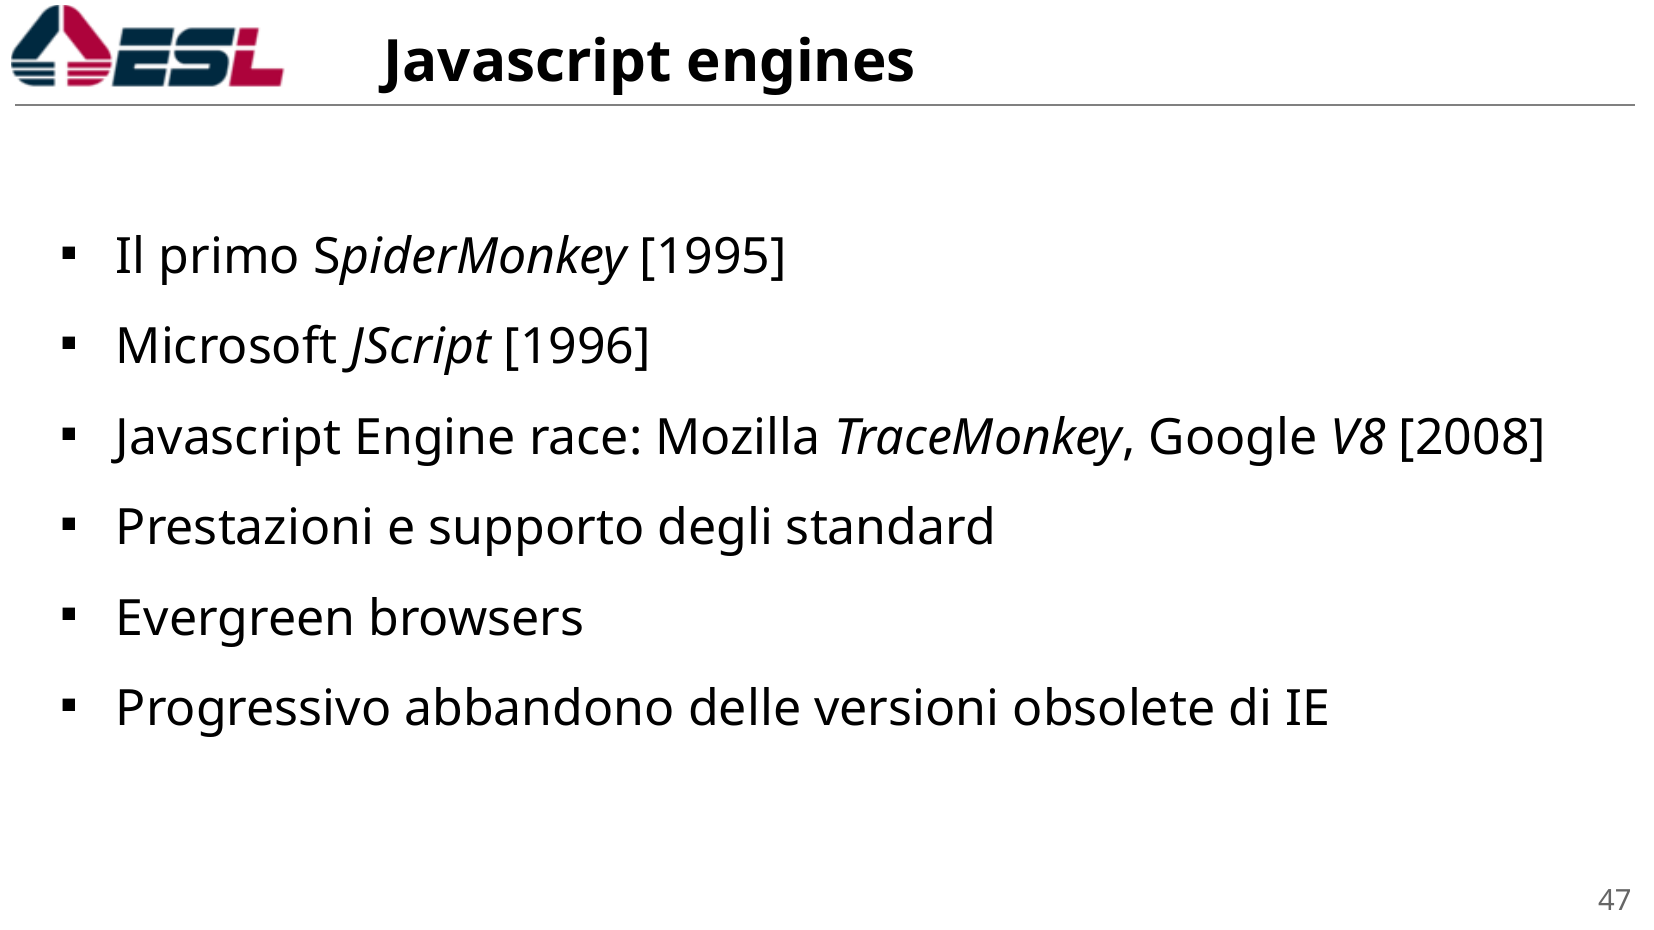

# Javascript engines
Il primo SpiderMonkey [1995]
Microsoft JScript [1996]
Javascript Engine race: Mozilla TraceMonkey, Google V8 [2008]
Prestazioni e supporto degli standard
Evergreen browsers
Progressivo abbandono delle versioni obsolete di IE